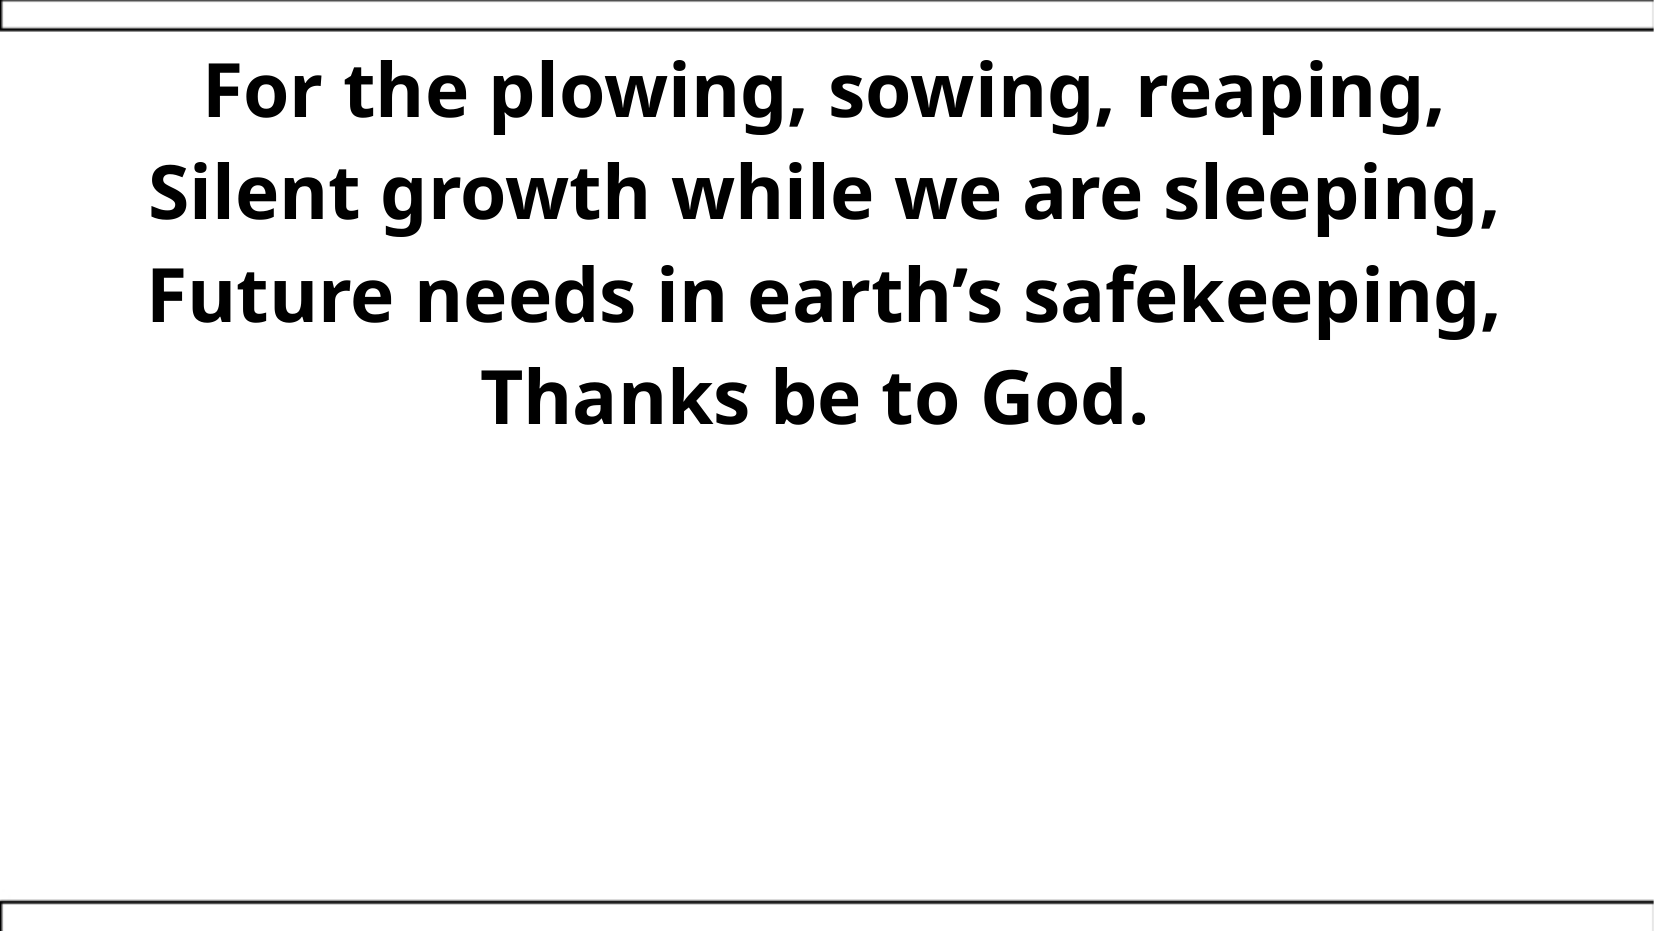

For the plowing, sowing, reaping,
Silent growth while we are sleeping,
Future needs in earth’s safekeeping,
Thanks be to God.